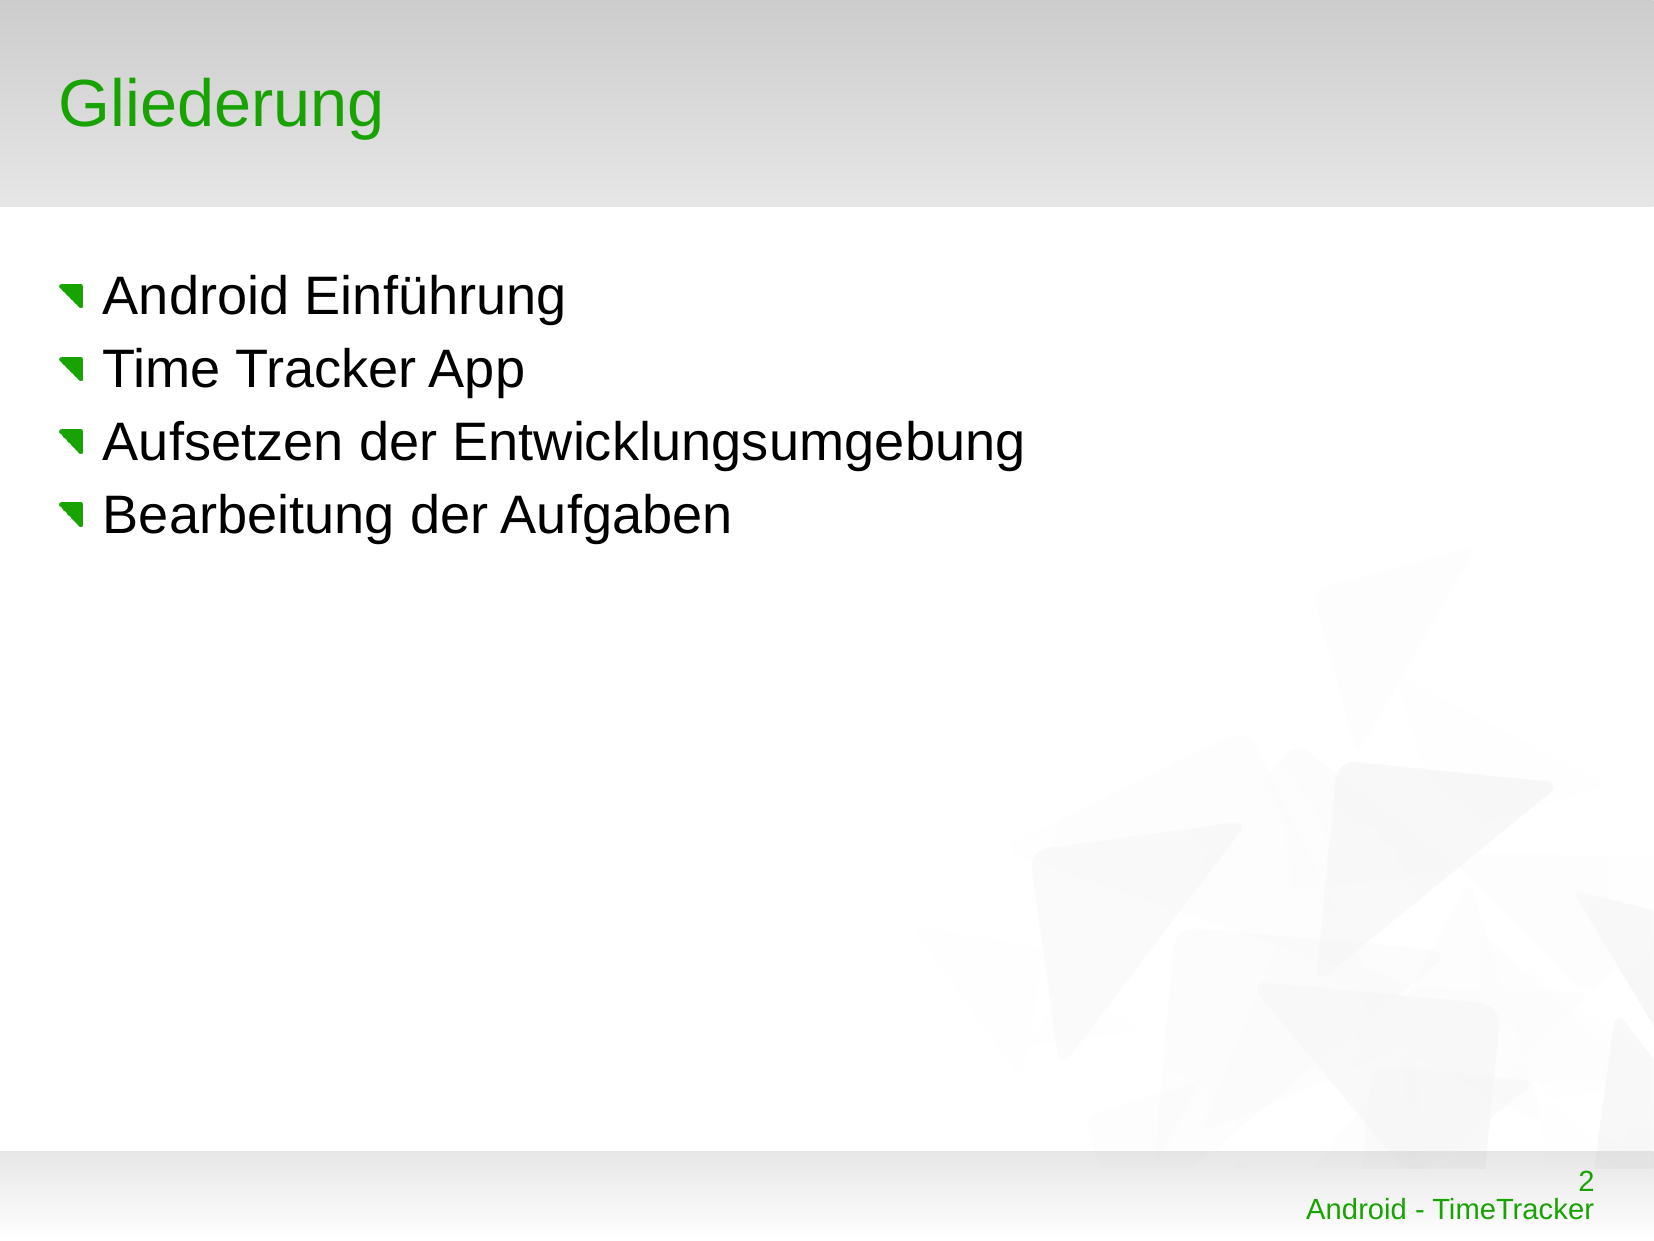

# Gliederung
Android Einführung
Time Tracker App
Aufsetzen der Entwicklungsumgebung
Bearbeitung der Aufgaben
2
Android - TimeTracker